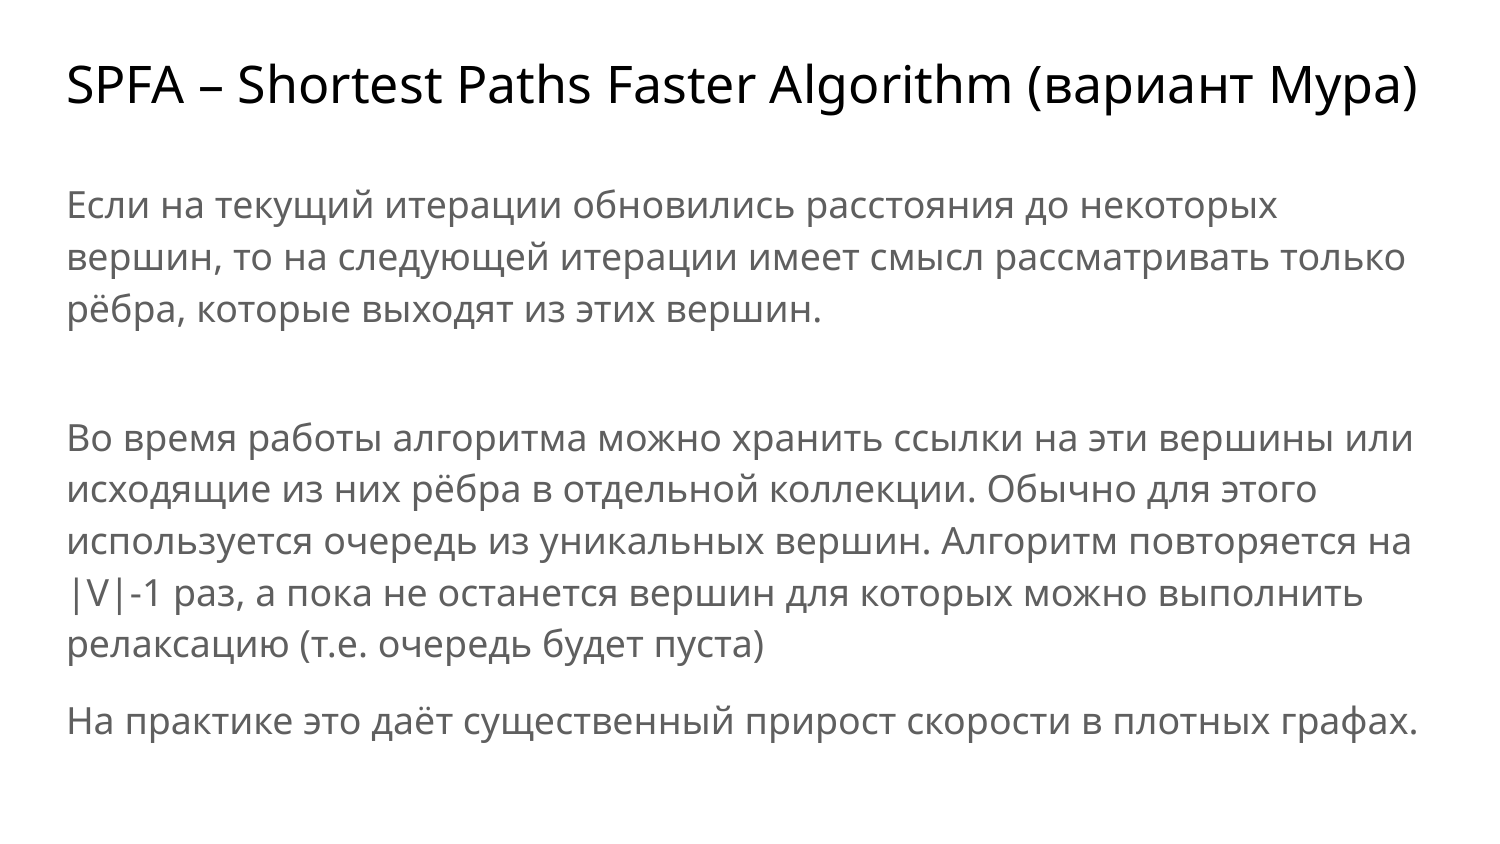

# SPFA – Shortest Paths Faster Algorithm (вариант Мура)
Если на текущий итерации обновились расстояния до некоторых вершин, то на следующей итерации имеет смысл рассматривать только рёбра, которые выходят из этих вершин.
Во время работы алгоритма можно хранить ссылки на эти вершины или исходящие из них рёбра в отдельной коллекции. Обычно для этого используется очередь из уникальных вершин. Алгоритм повторяется на |V|-1 раз, а пока не останется вершин для которых можно выполнить релаксацию (т.е. очередь будет пуста)
На практике это даёт существенный прирост скорости в плотных графах.